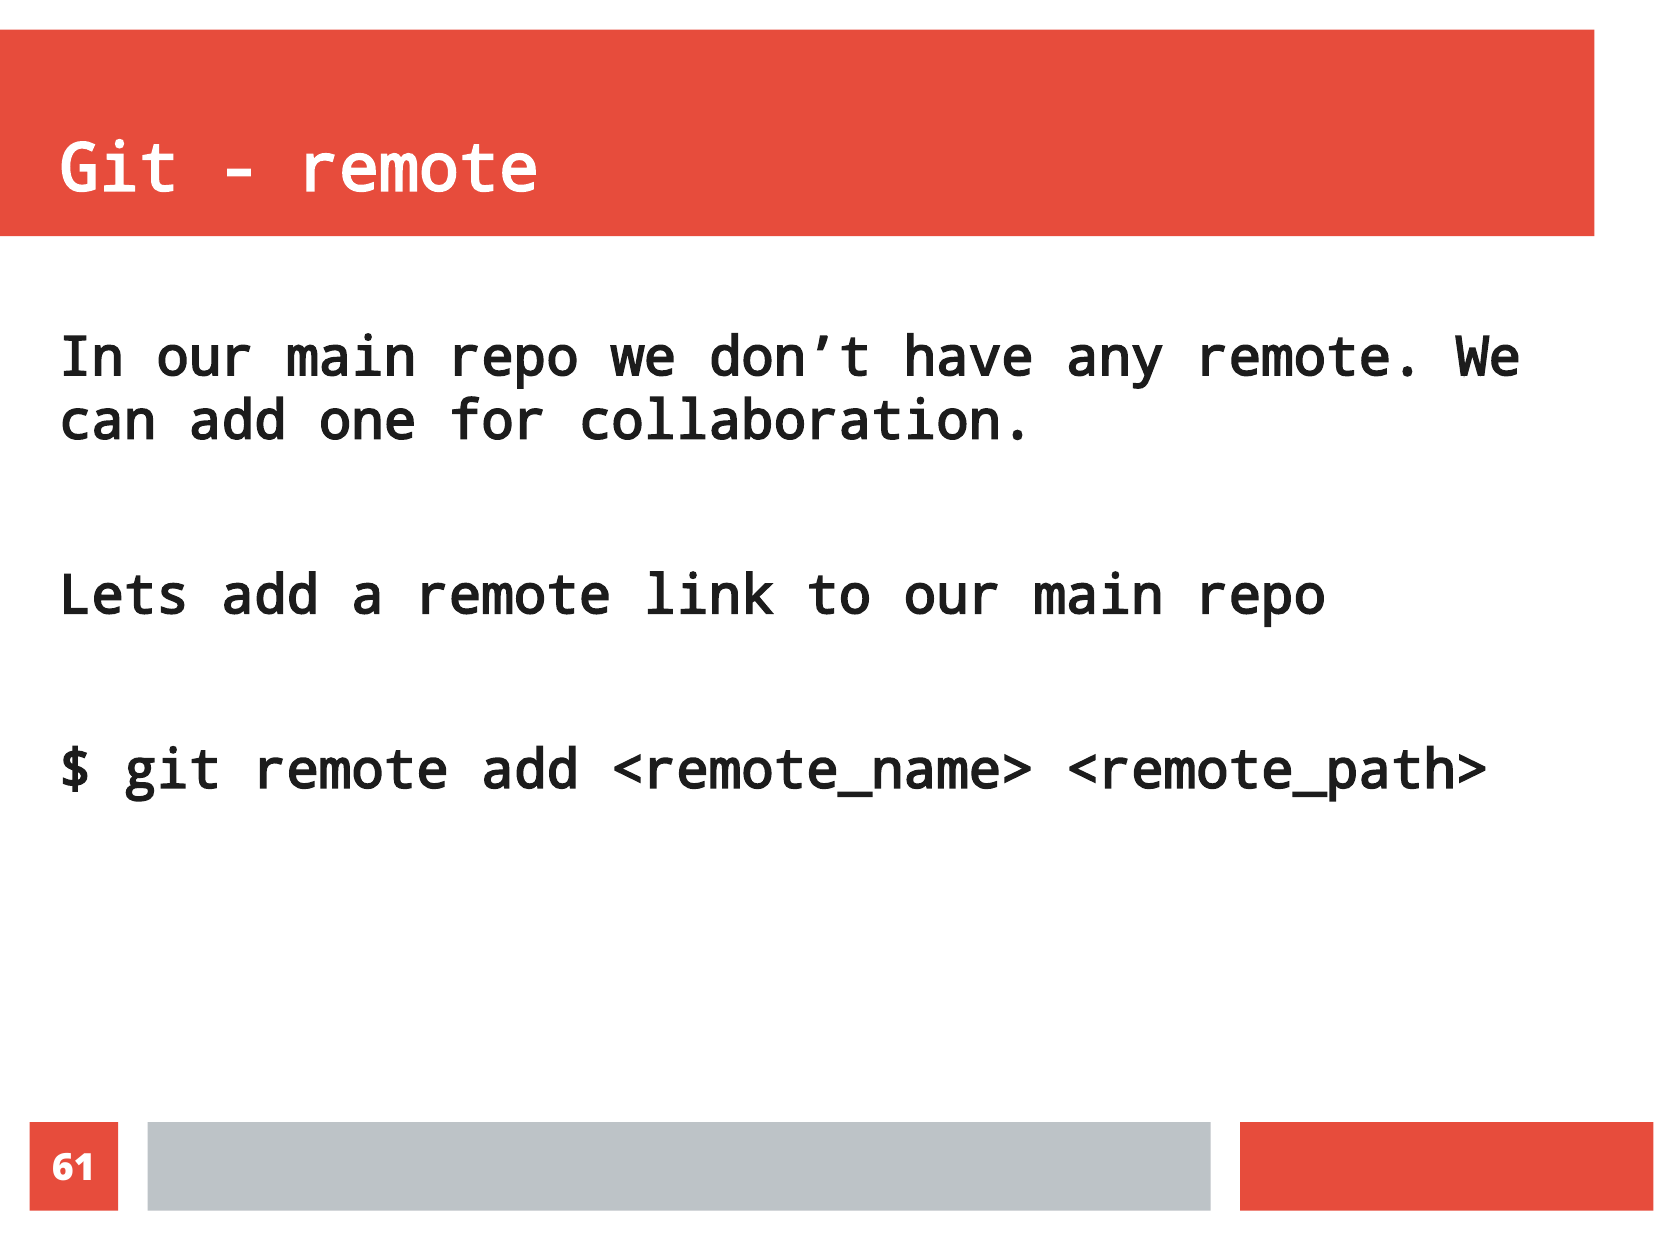

# Git - remote
In our main repo we don’t have any remote. We can add one for collaboration.
Lets add a remote link to our main repo
$ git remote add <remote_name> <remote_path>
61